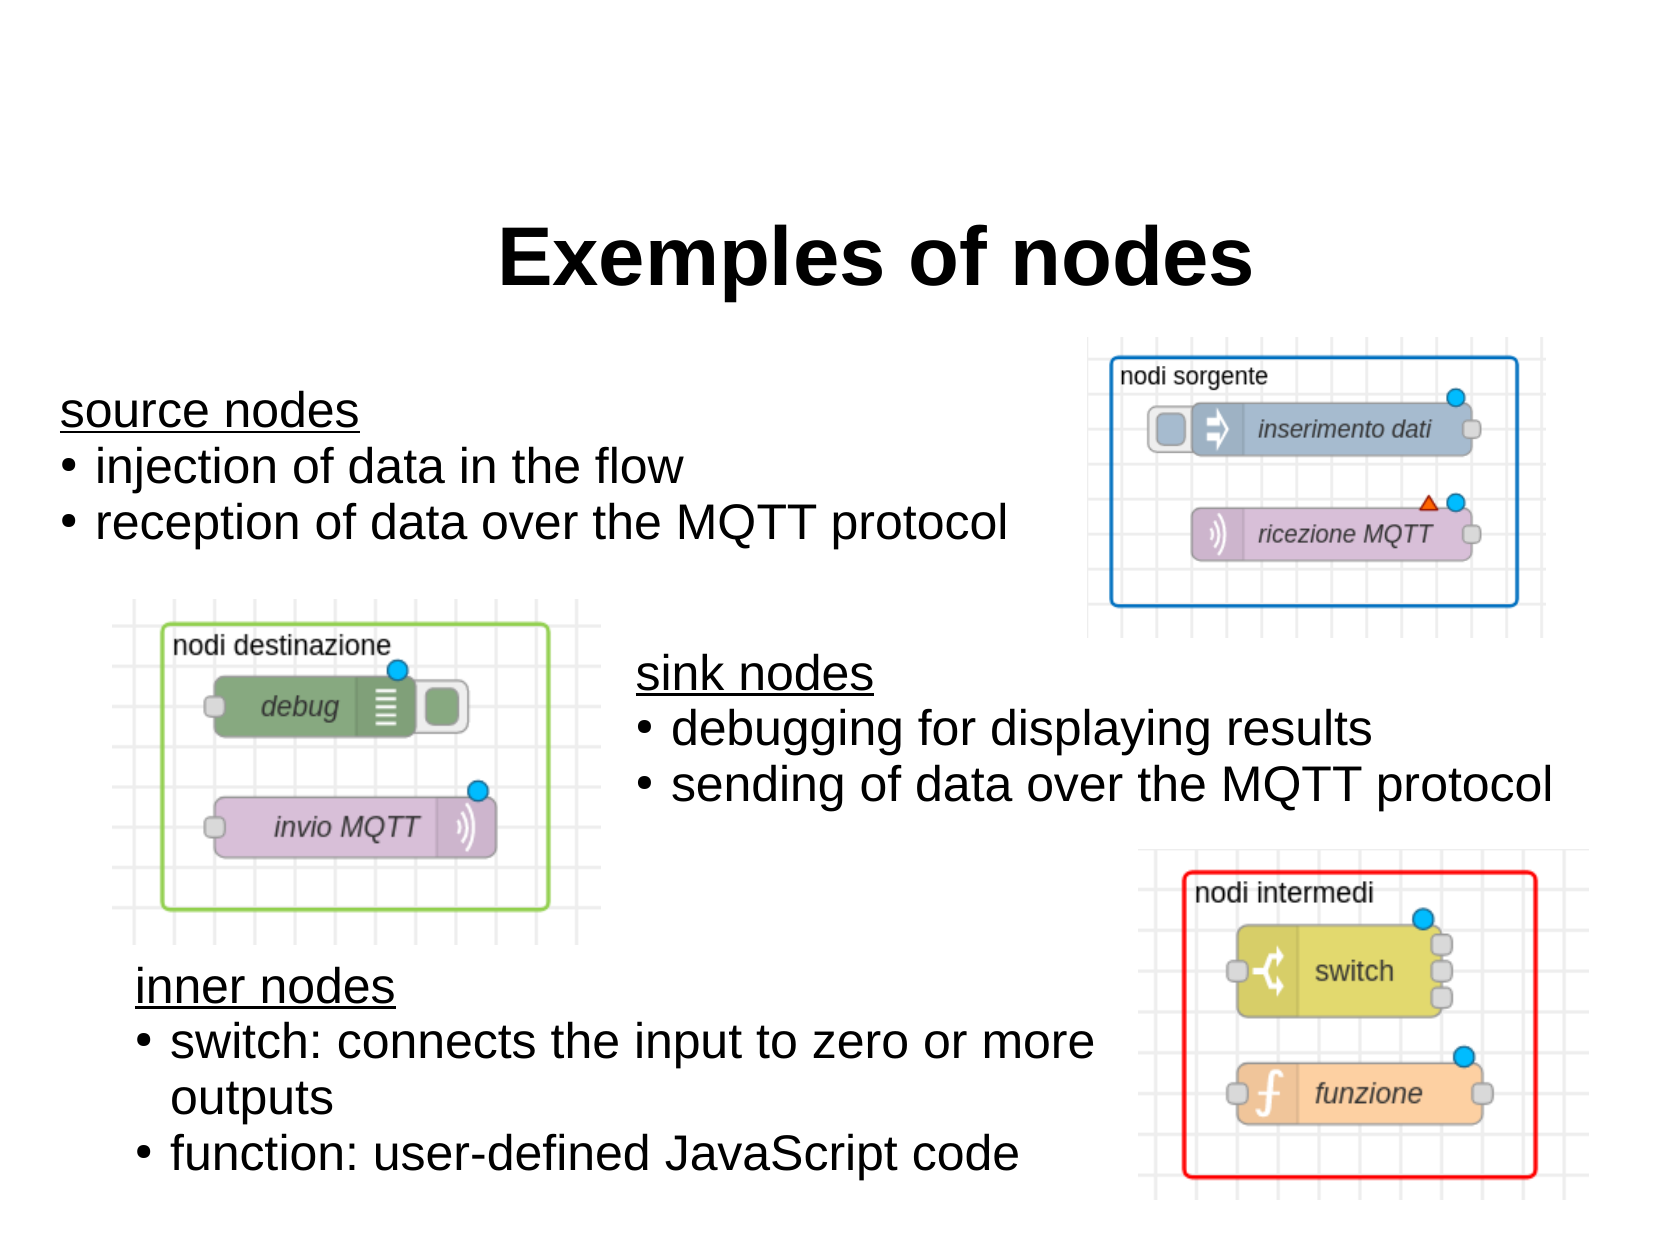

Exemples of nodes
source nodes
injection of data in the flow
reception of data over the MQTT protocol
sink nodes
debugging for displaying results
sending of data over the MQTT protocol
inner nodes
switch: connects the input to zero or more outputs
function: user-defined JavaScript code